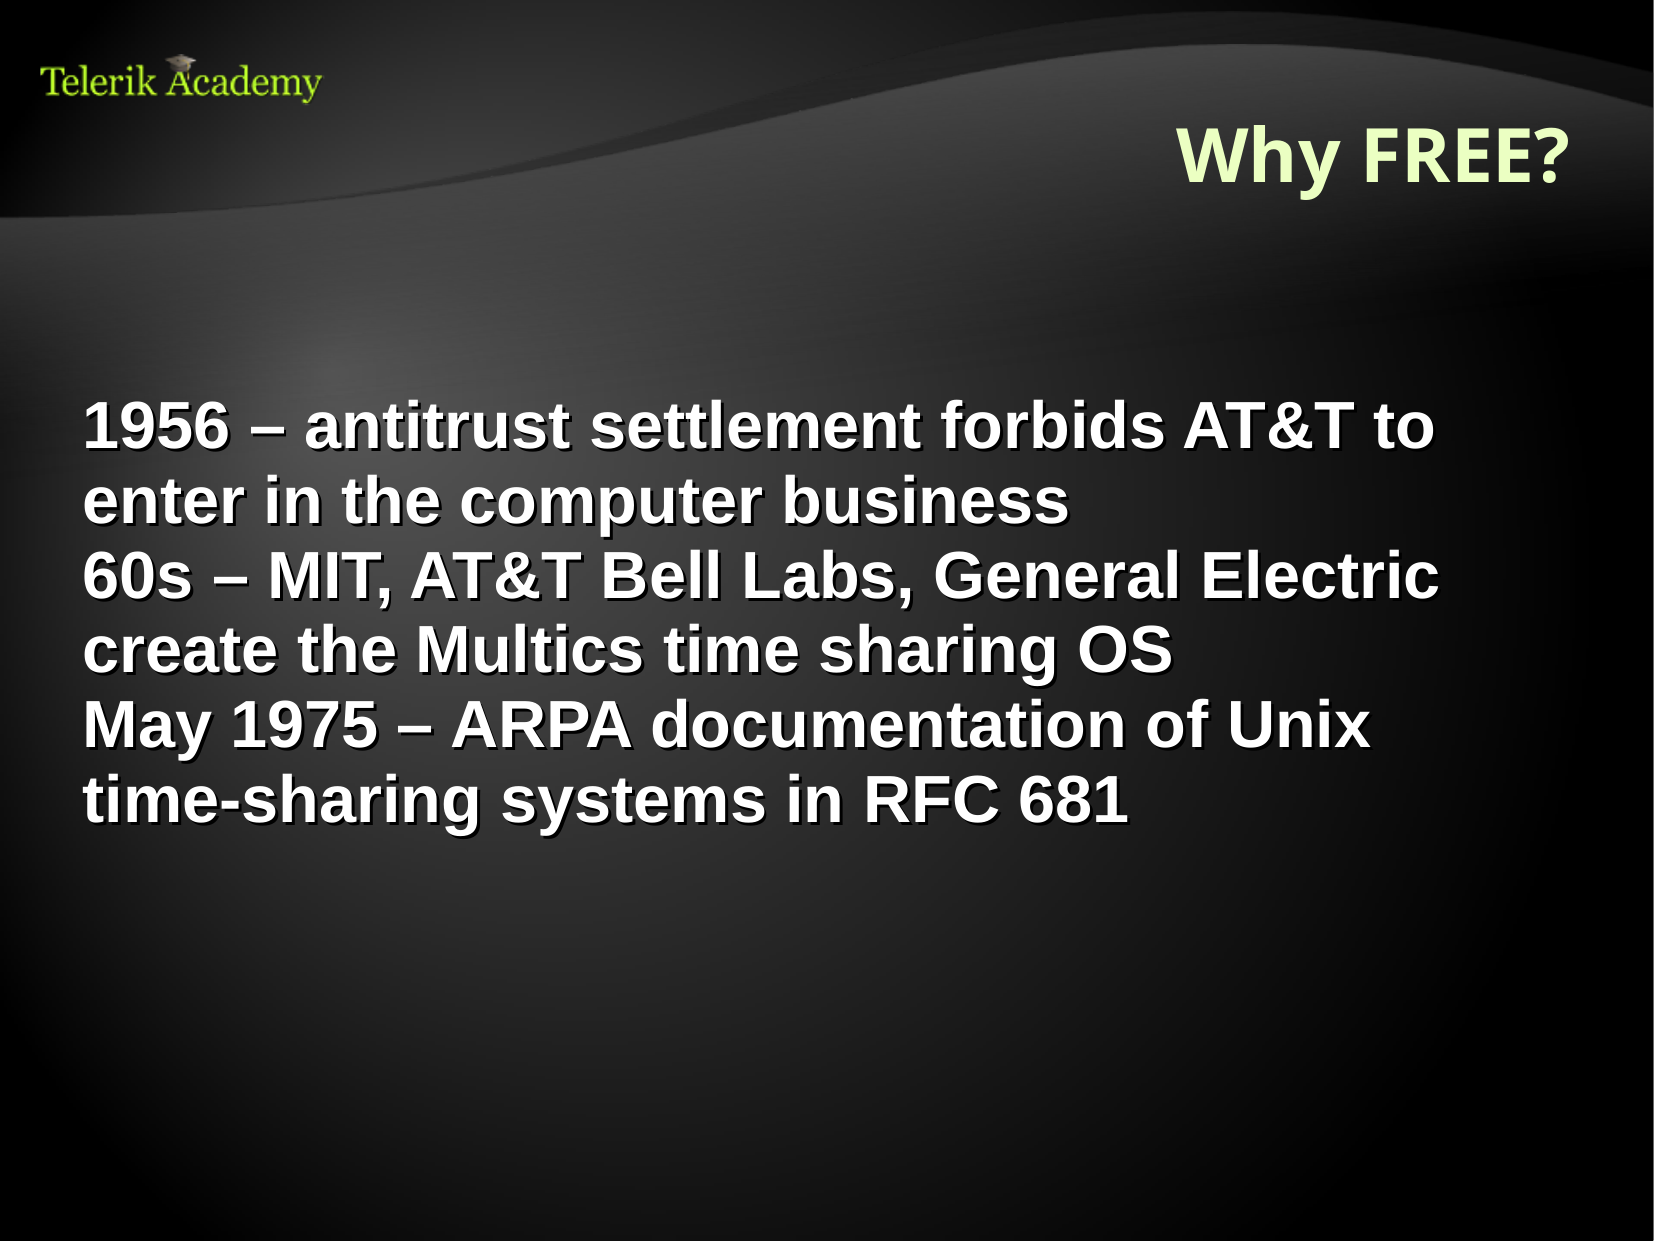

Why FREE?
# 1956 – antitrust settlement forbids AT&T to enter in the computer business
60s – MIT, AT&T Bell Labs, General Electric create the Multics time sharing OS
May 1975 – ARPA documentation of Unix time-sharing systems in RFC 681